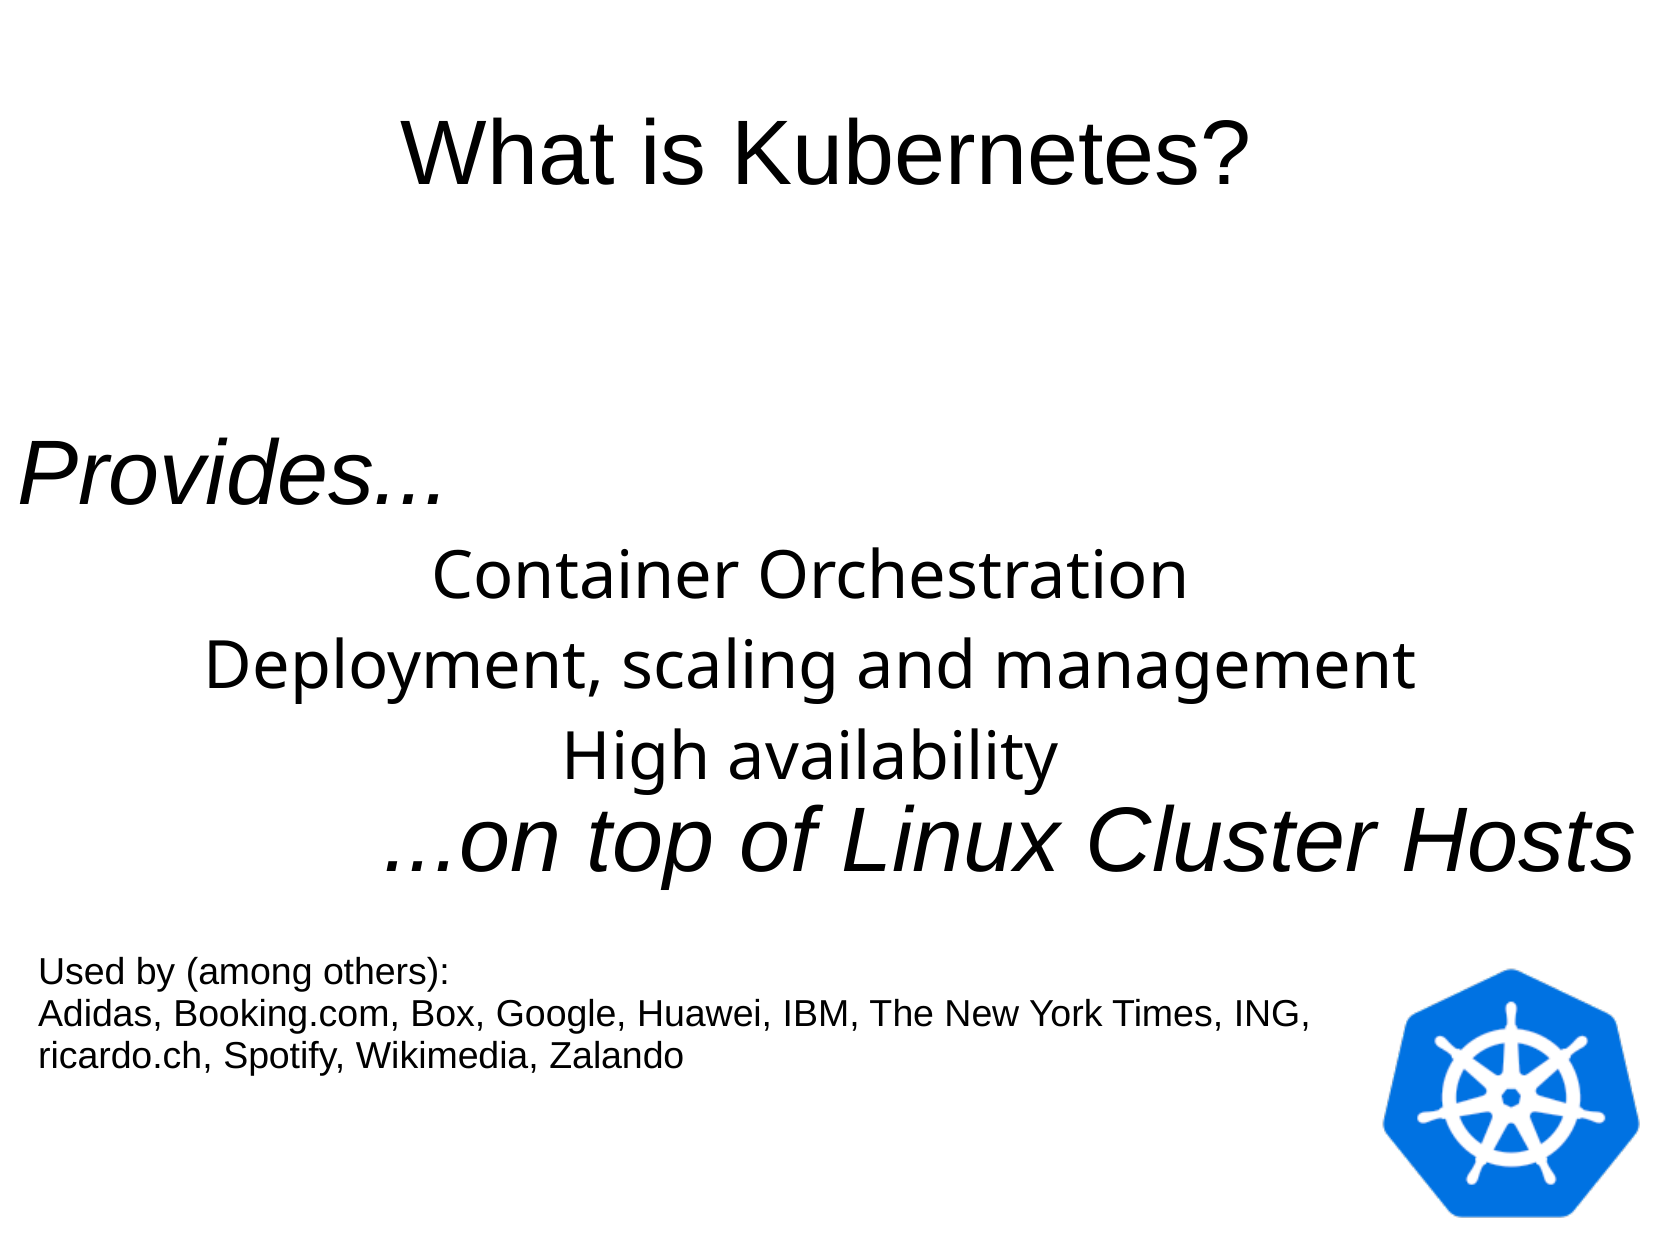

# What is Kubernetes?
Provides...
Container Orchestration
Deployment, scaling and management
High availability
...on top of Linux Cluster Hosts
Used by (among others):
Adidas, Booking.com, Box, Google, Huawei, IBM, The New York Times, ING, ricardo.ch, Spotify, Wikimedia, Zalando